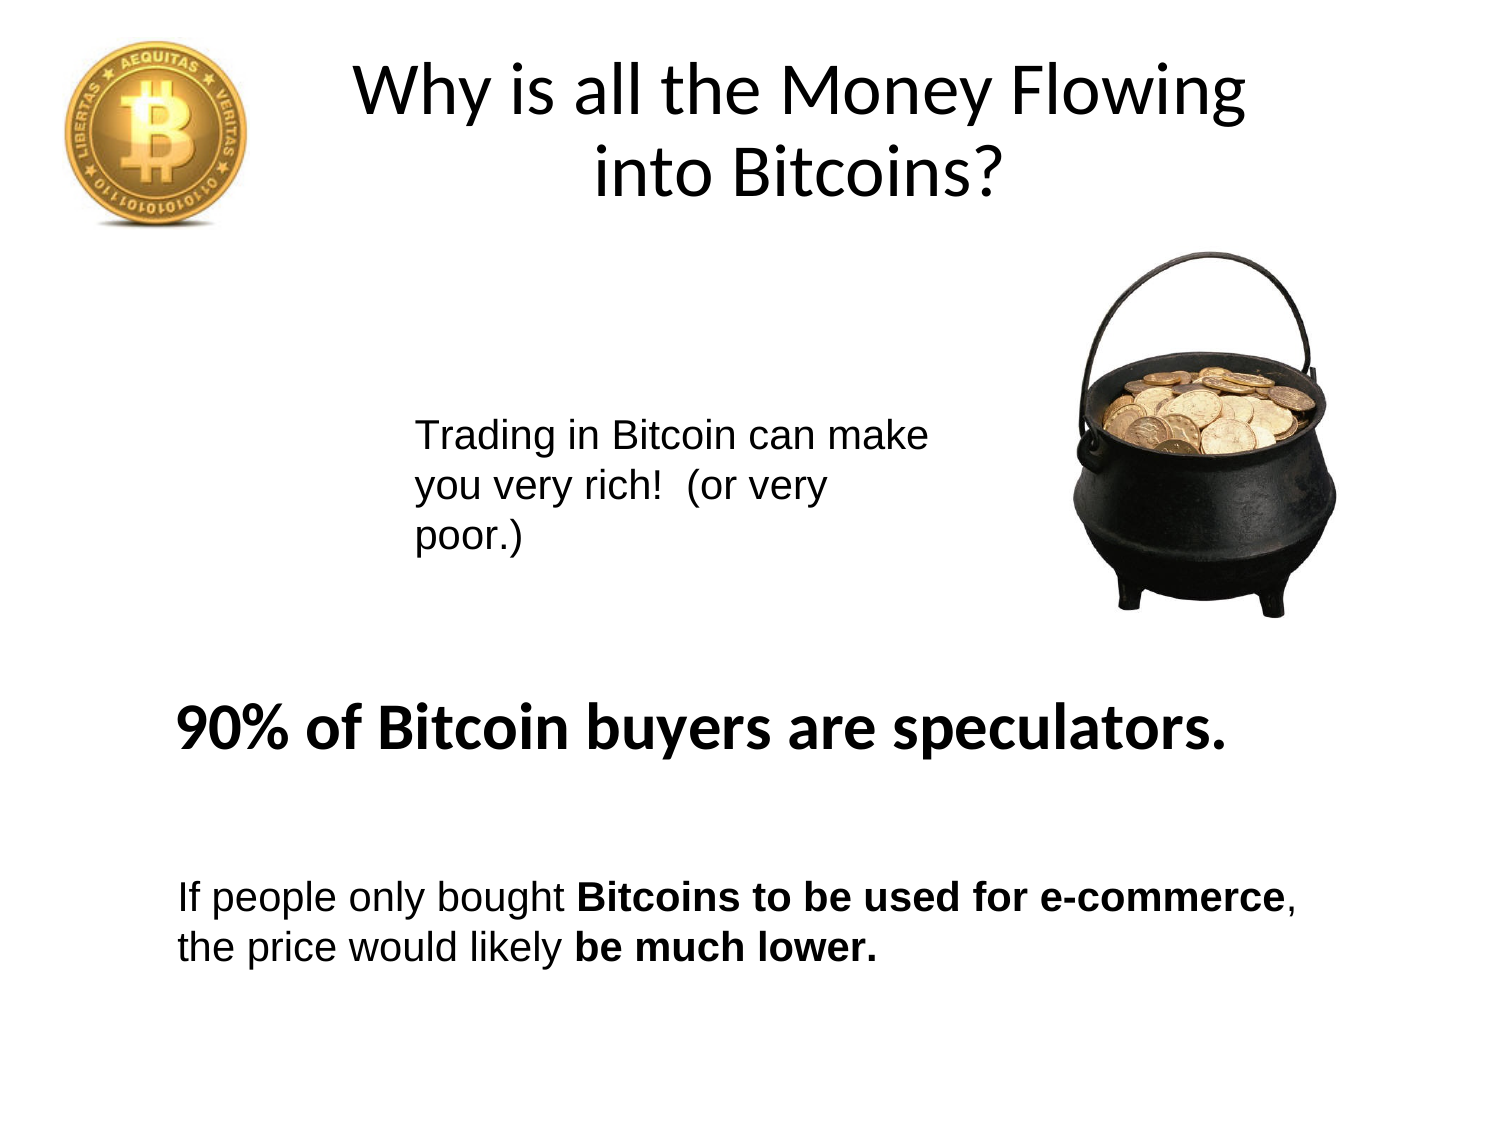

Why is all the Money Flowing into Bitcoins?
Trading in Bitcoin can make you very rich! (or very poor.)
 90% of Bitcoin buyers are speculators.
If people only bought Bitcoins to be used for e-commerce, the price would likely be much lower.